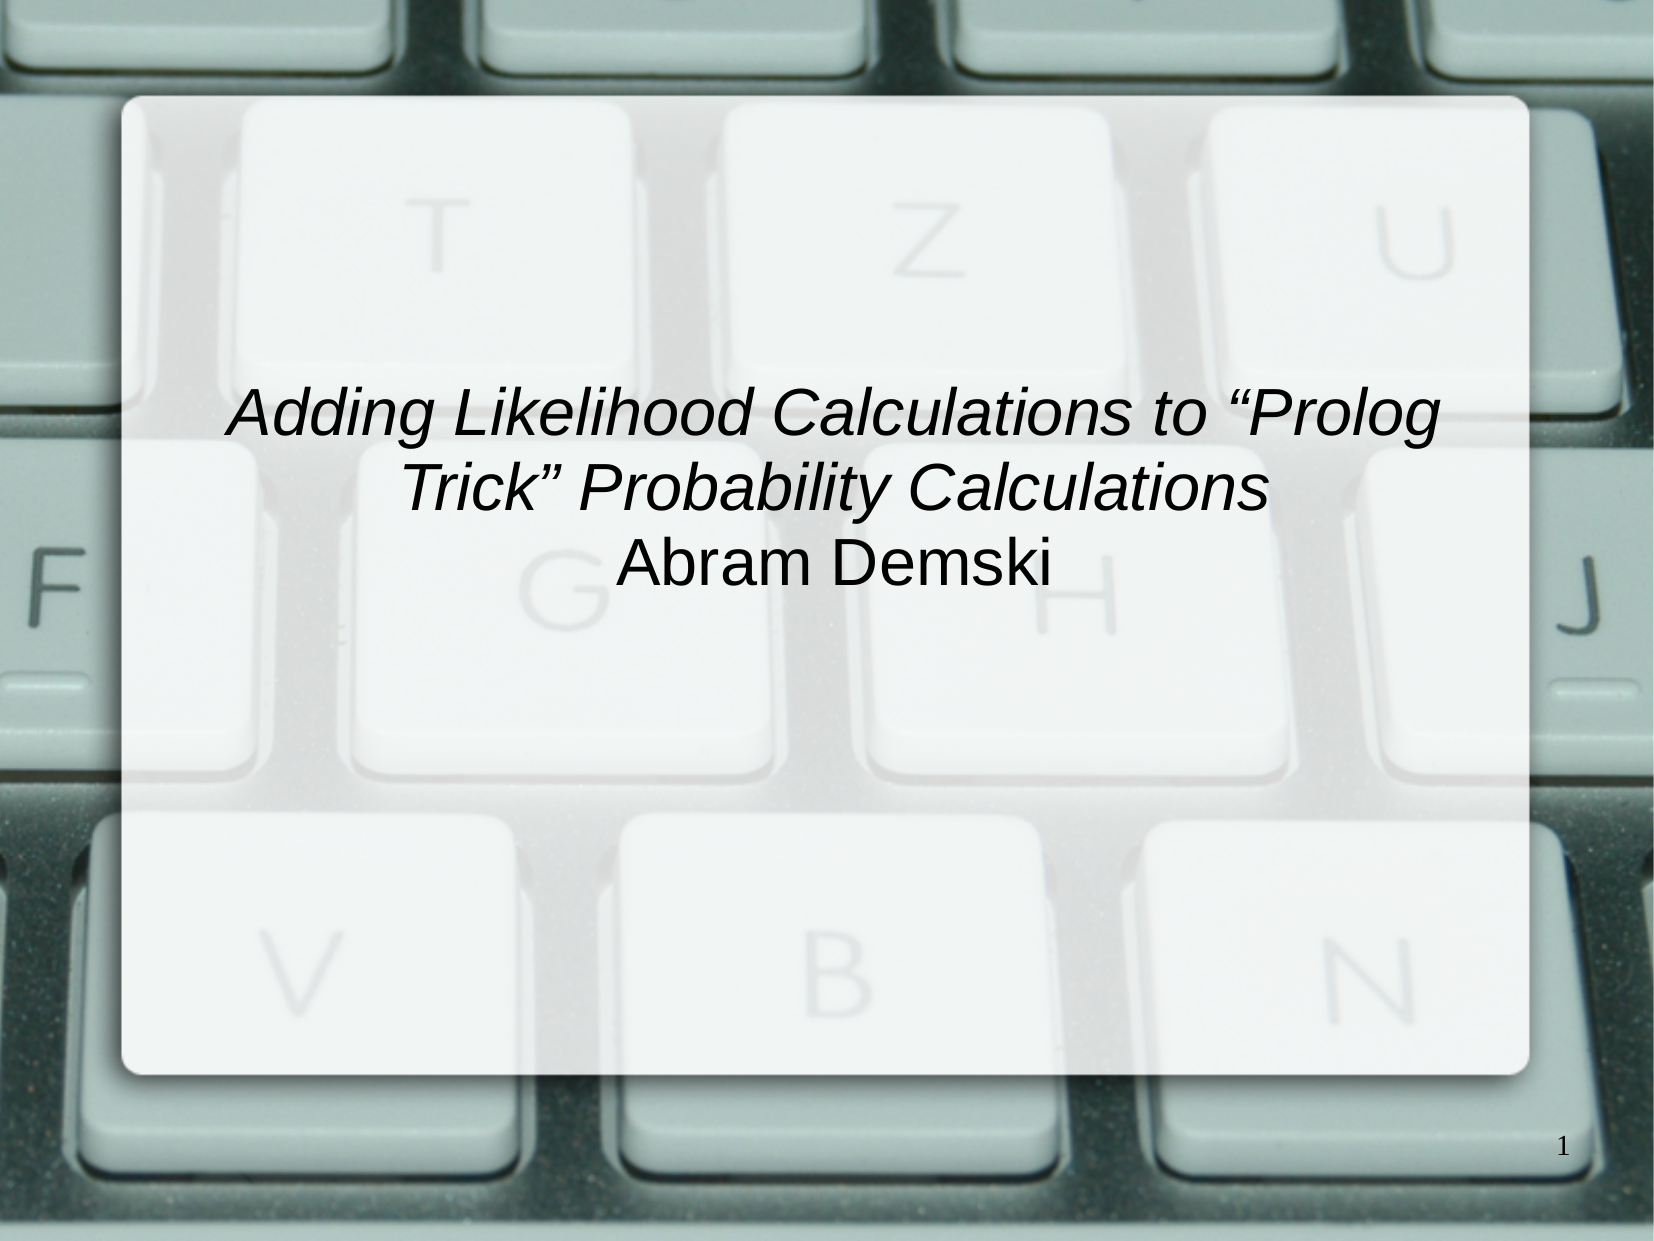

# Adding Likelihood Calculations to “Prolog Trick” Probability Calculations
Abram Demski
1